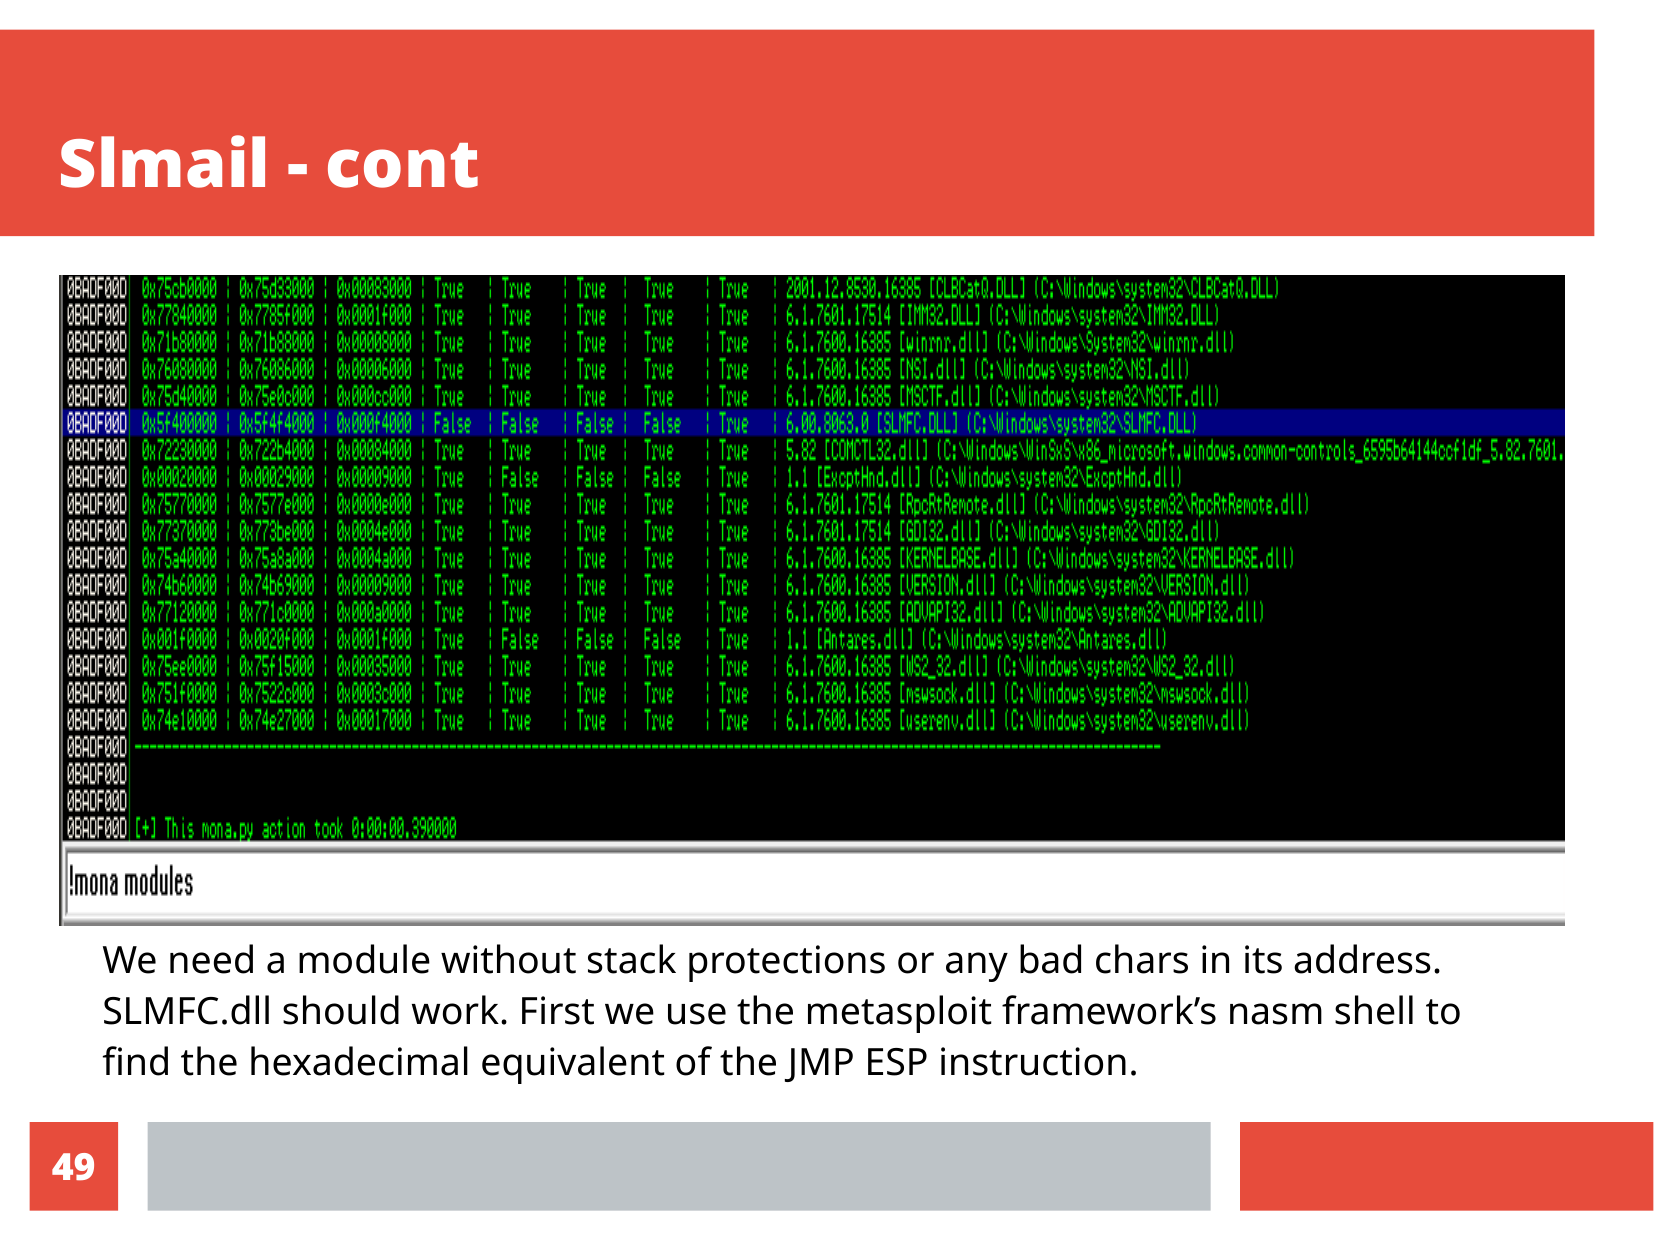

# Slmail - cont
We need a module without stack protections or any bad chars in its address. SLMFC.dll should work. First we use the metasploit framework’s nasm shell to find the hexadecimal equivalent of the JMP ESP instruction.
49